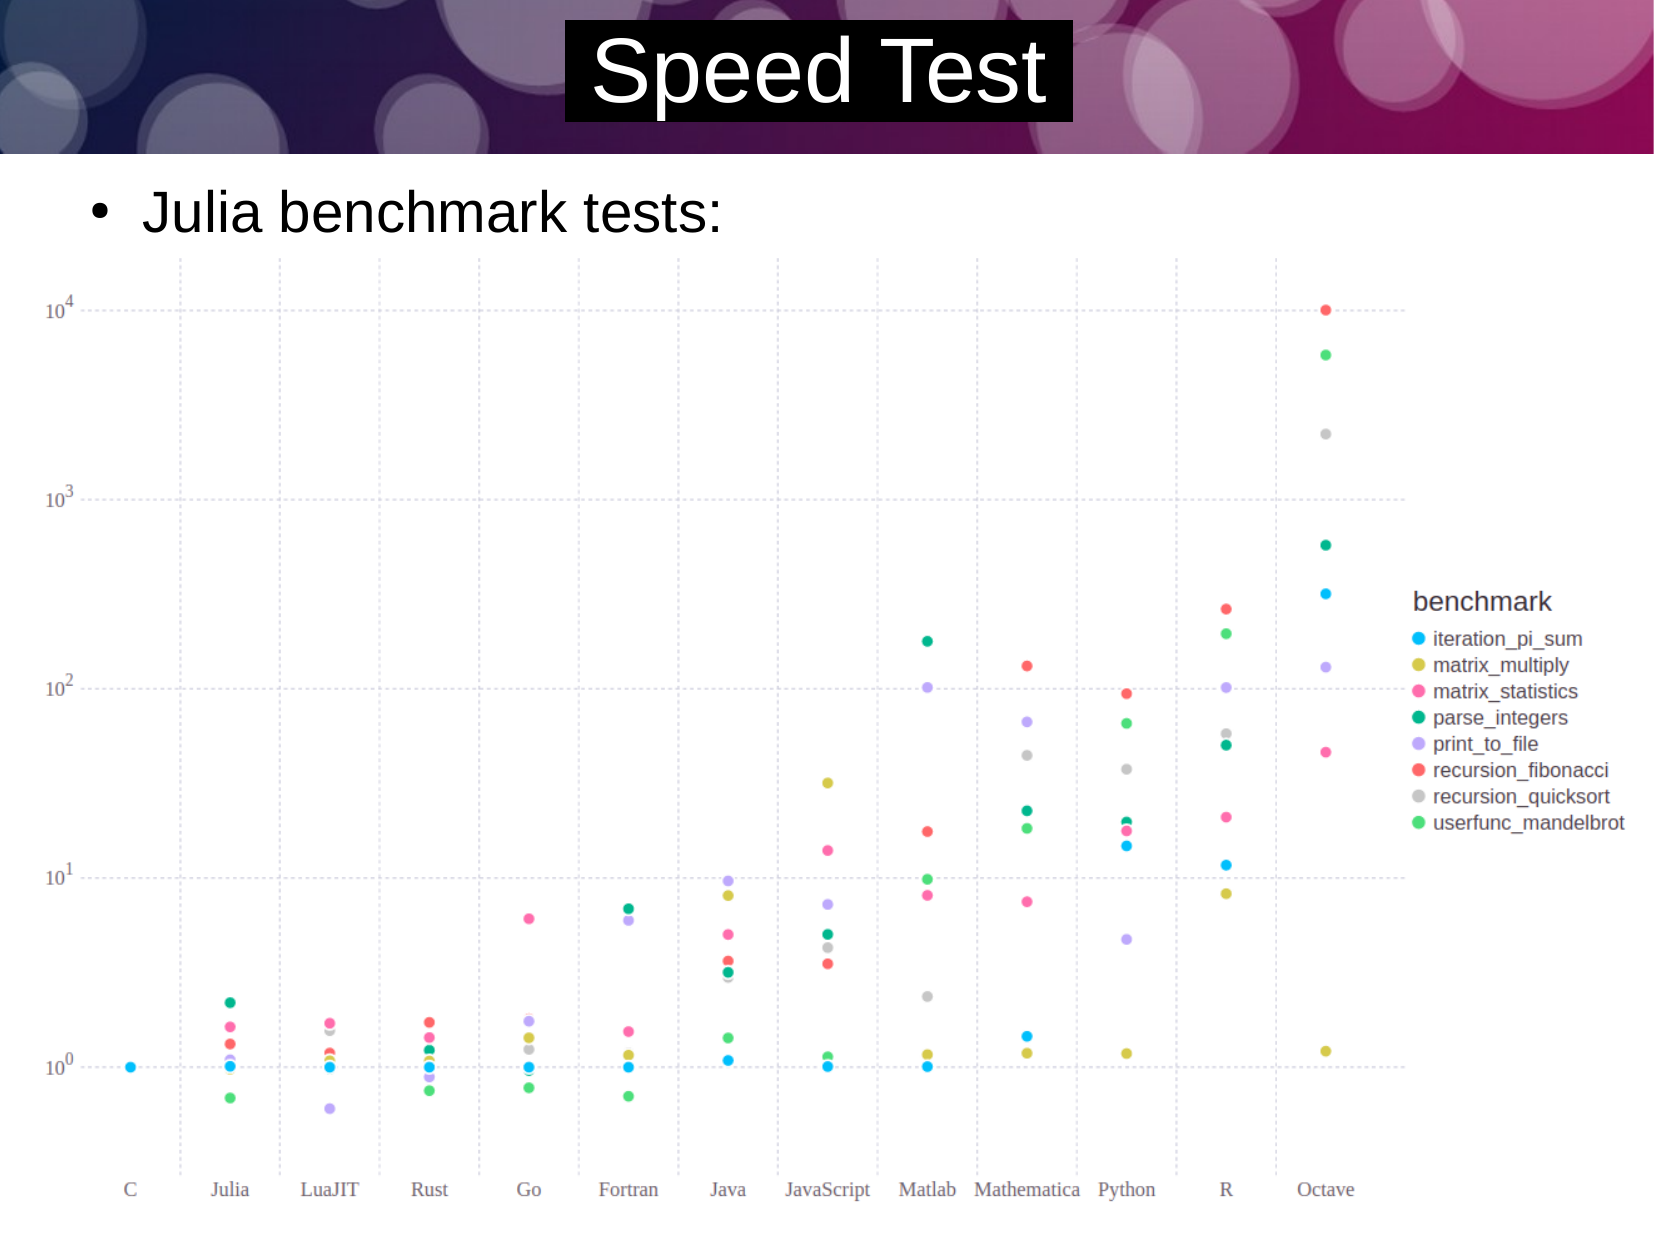

# Speed Test
Julia benchmark tests: https://julialang.org/benchmarks/